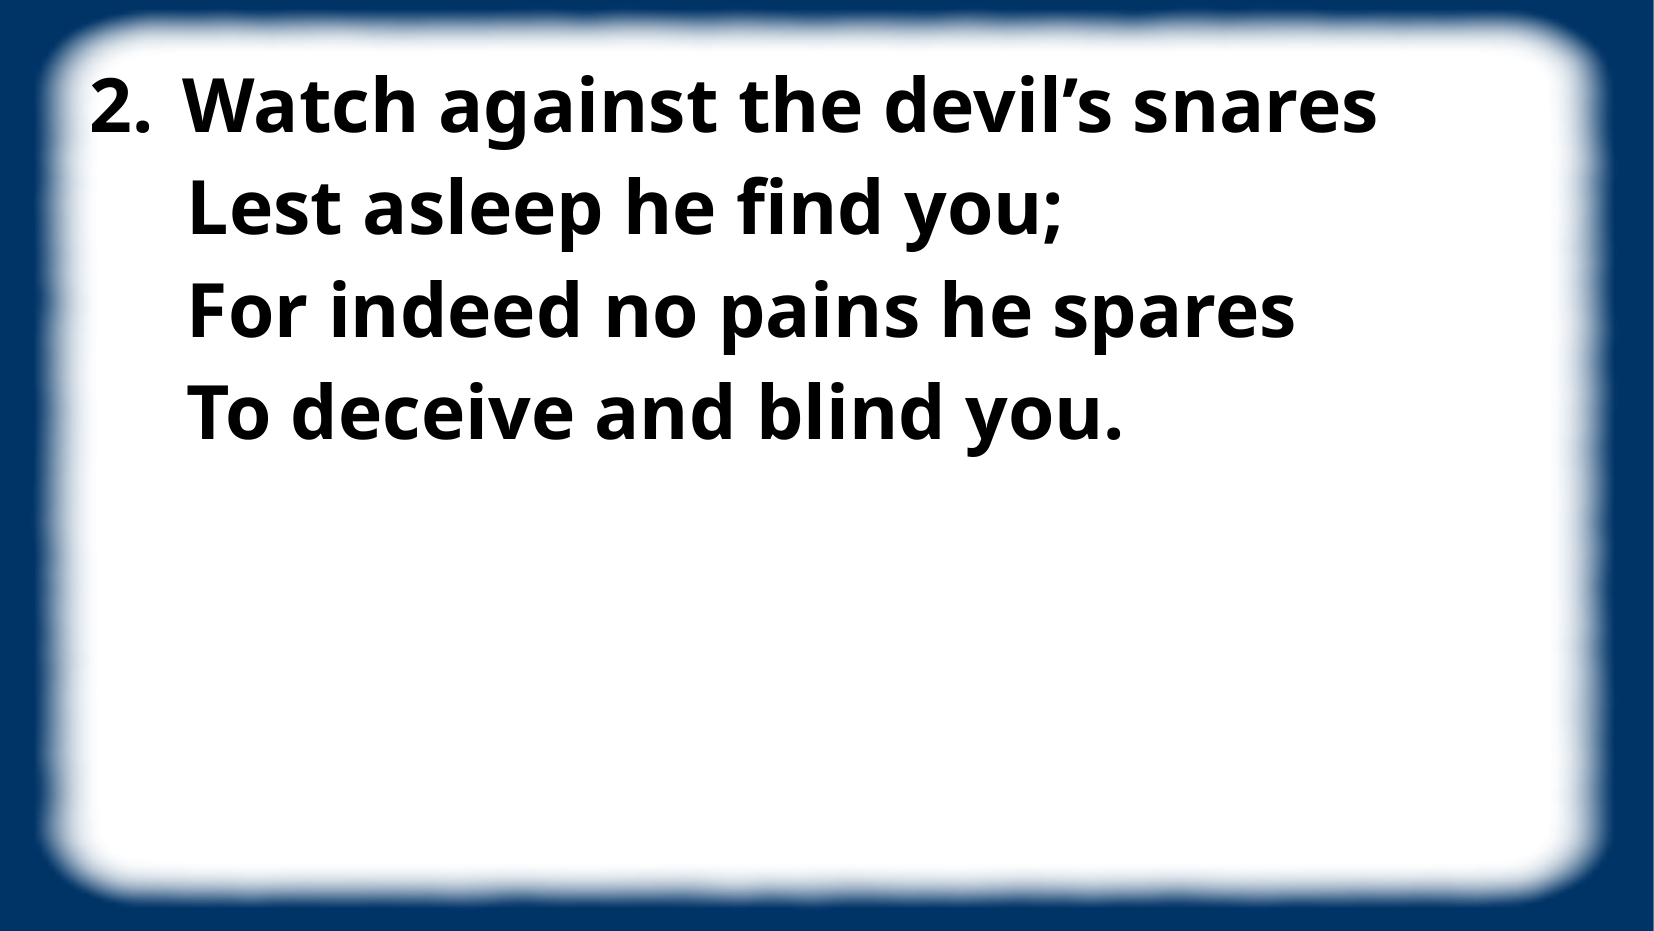

2.	 Watch against the devil’s snares
 Lest asleep he find you;
 For indeed no pains he spares
 To deceive and blind you.